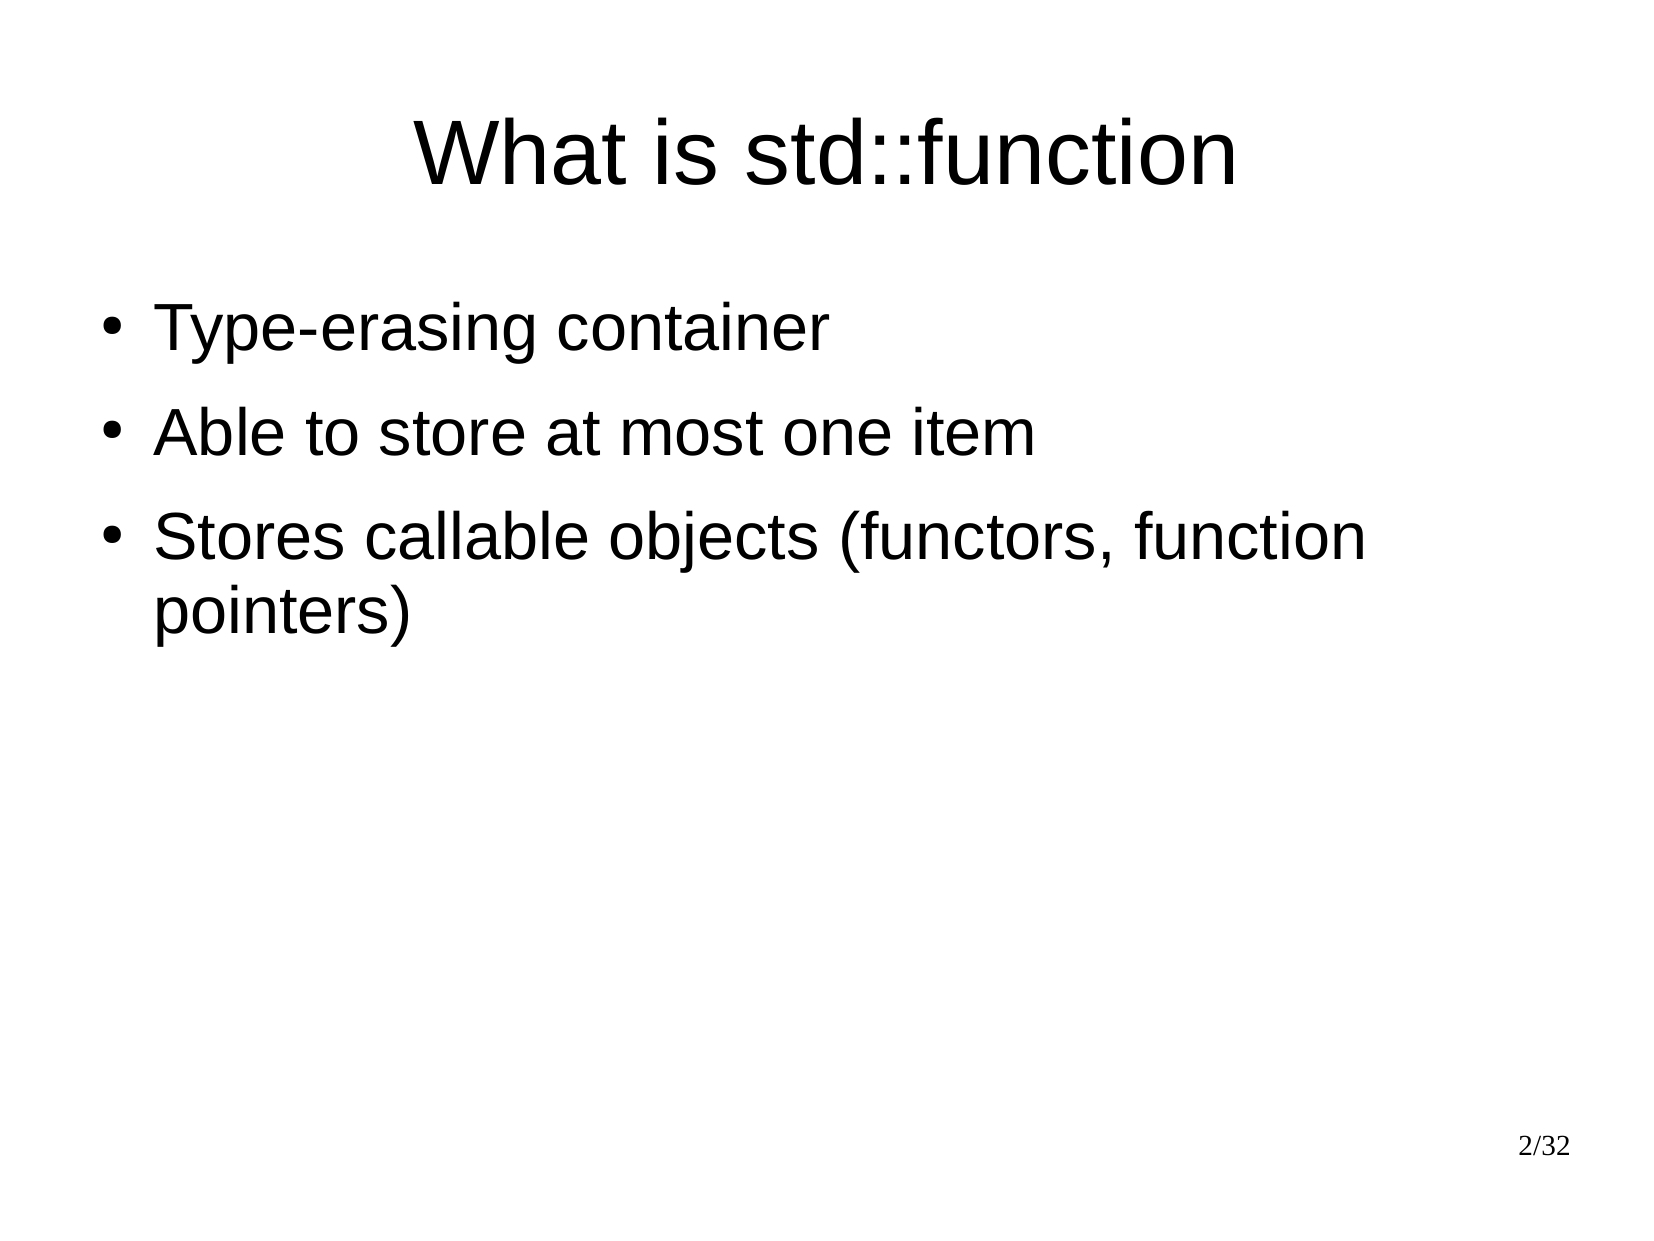

# What is std::function
Type-erasing container
Able to store at most one item
Stores callable objects (functors, function pointers)
2